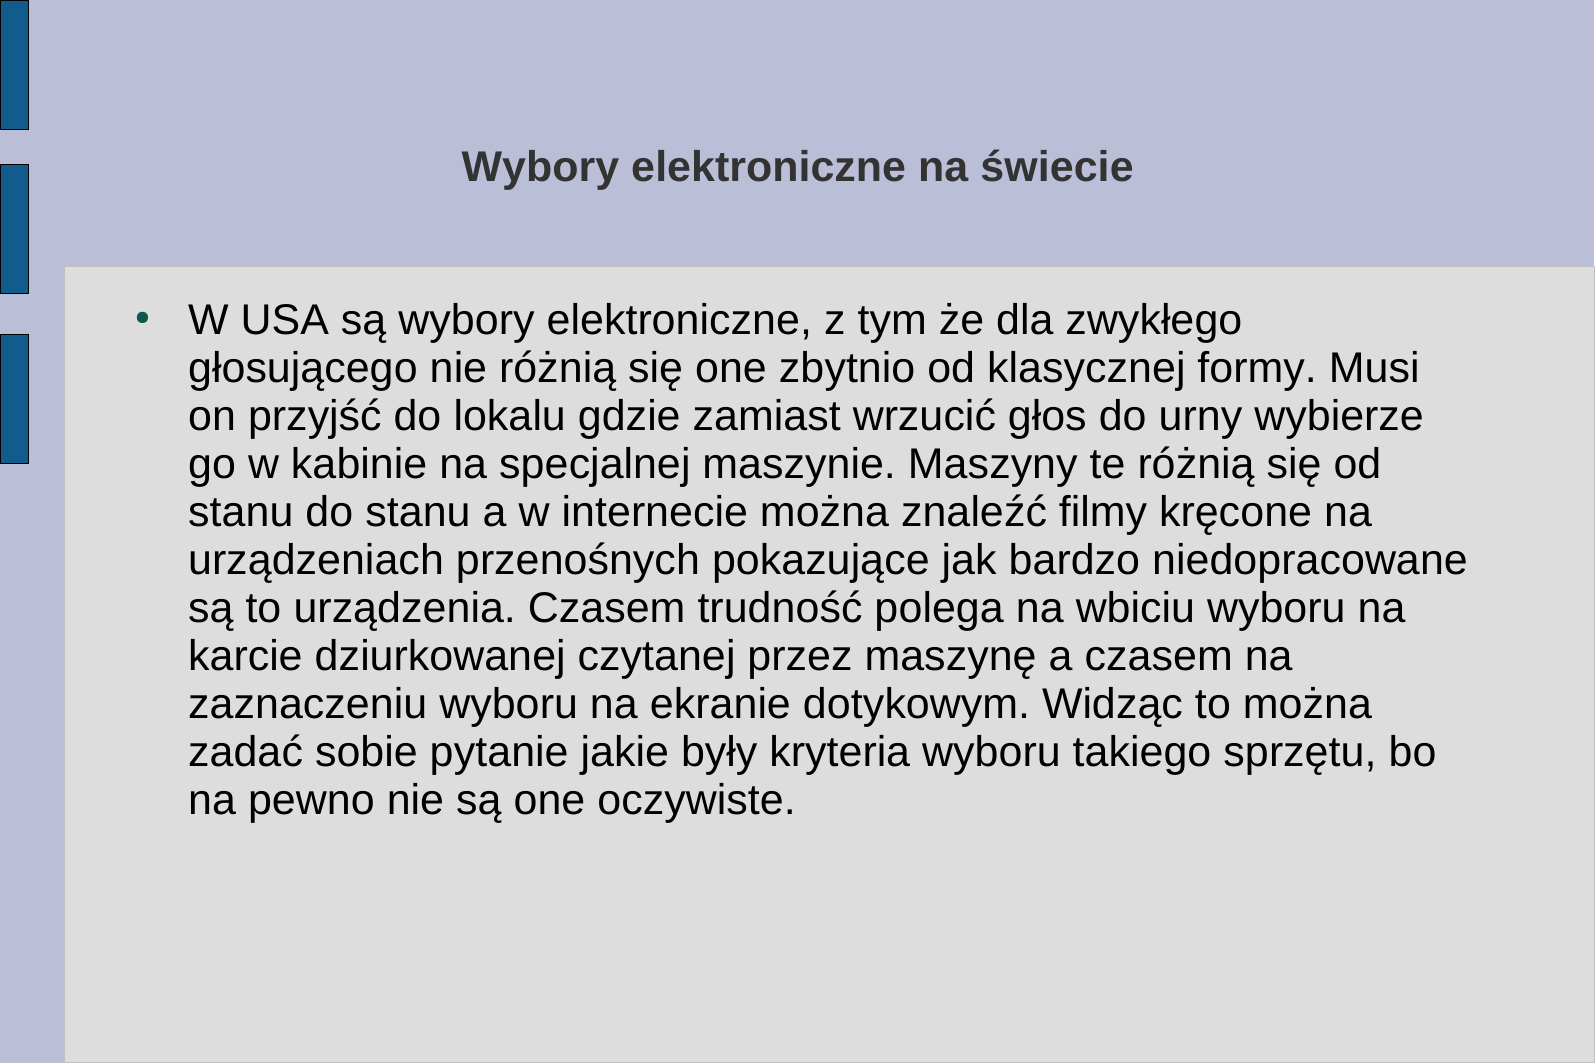

# Wybory elektroniczne na świecie
W USA są wybory elektroniczne, z tym że dla zwykłego głosującego nie różnią się one zbytnio od klasycznej formy. Musi on przyjść do lokalu gdzie zamiast wrzucić głos do urny wybierze go w kabinie na specjalnej maszynie. Maszyny te różnią się od stanu do stanu a w internecie można znaleźć filmy kręcone na urządzeniach przenośnych pokazujące jak bardzo niedopracowane są to urządzenia. Czasem trudność polega na wbiciu wyboru na karcie dziurkowanej czytanej przez maszynę a czasem na zaznaczeniu wyboru na ekranie dotykowym. Widząc to można zadać sobie pytanie jakie były kryteria wyboru takiego sprzętu, bo na pewno nie są one oczywiste.